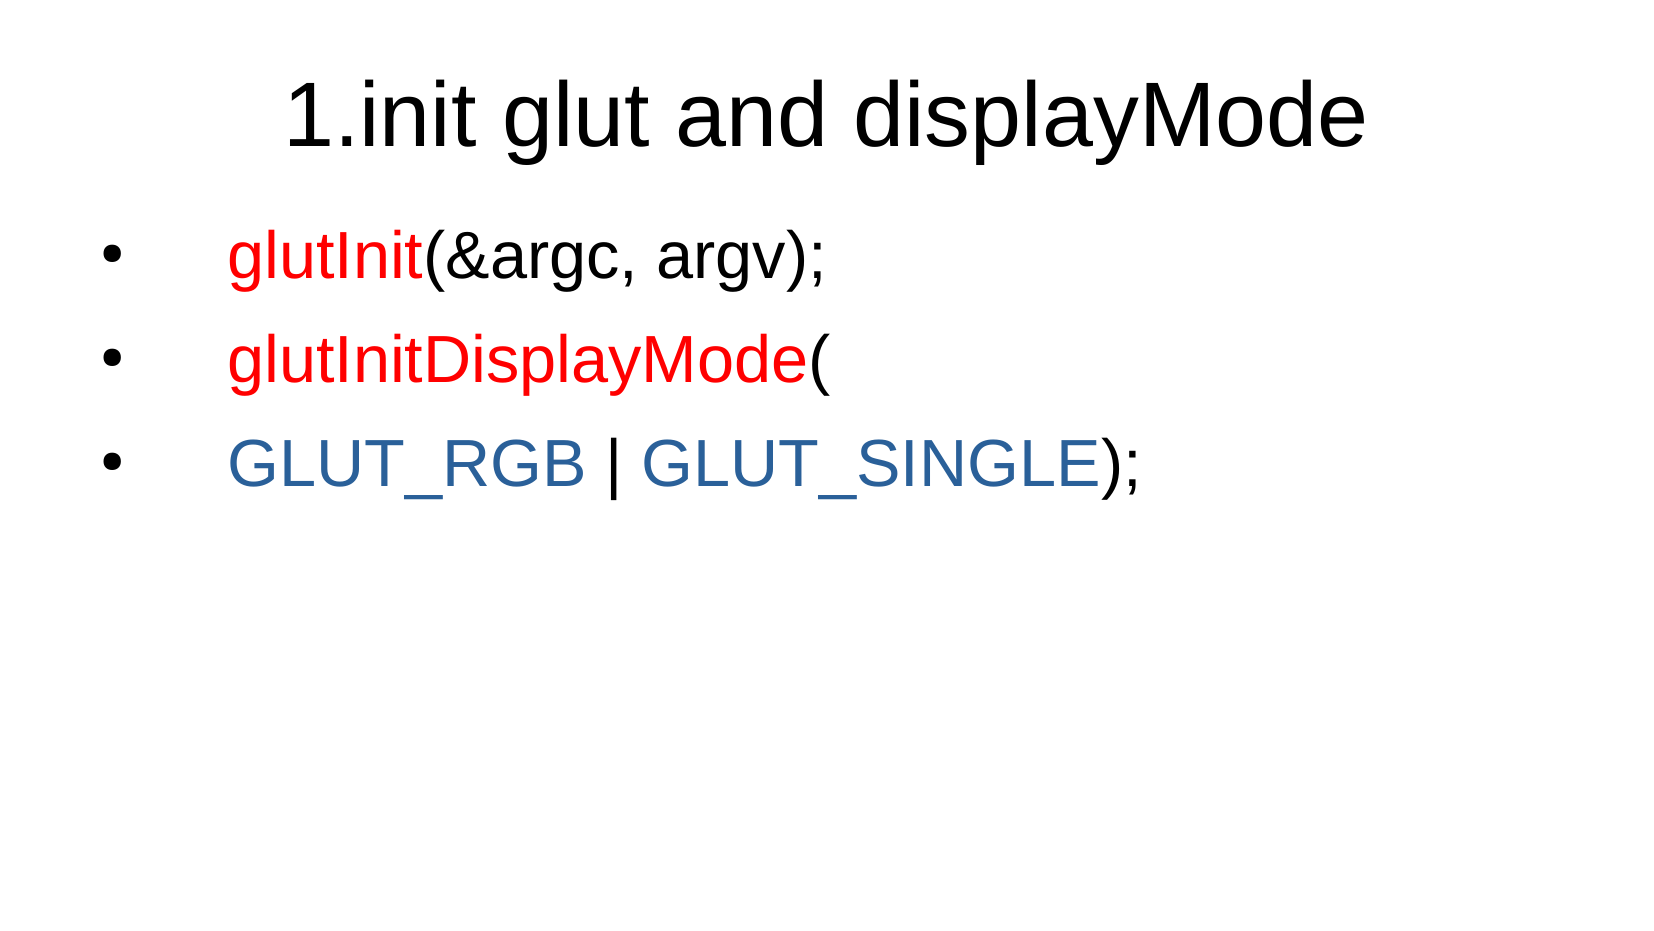

# 1.init glut and displayMode
 glutInit(&argc, argv);
 glutInitDisplayMode(
 GLUT_RGB | GLUT_SINGLE);